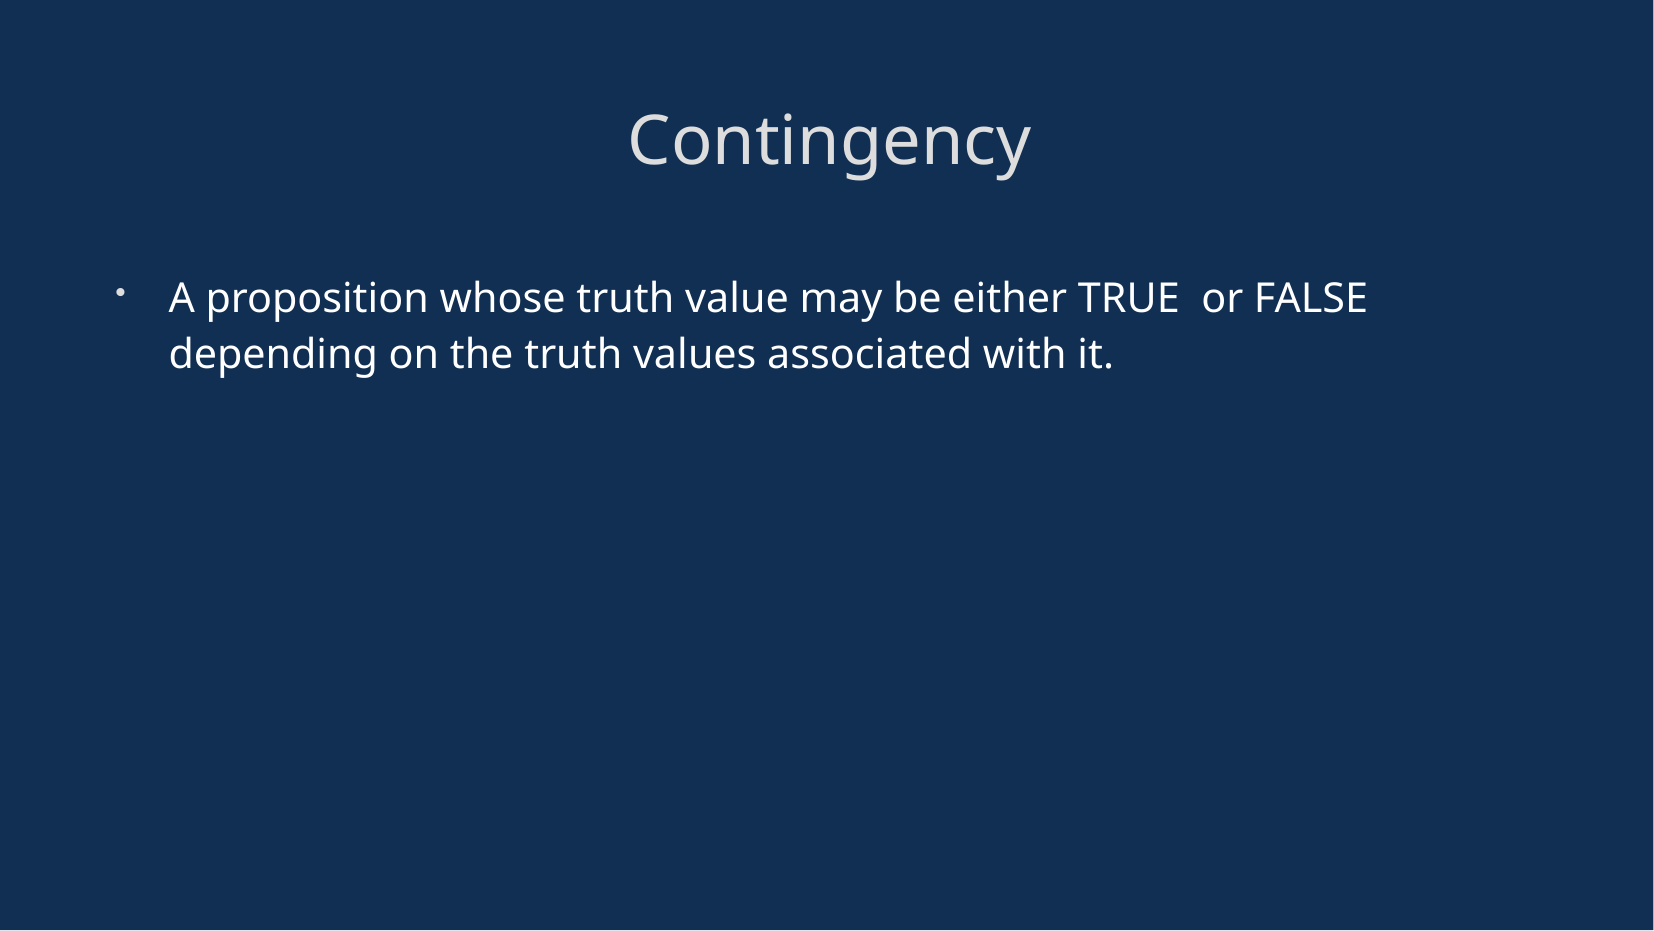

# Contingency
A proposition whose truth value may be either TRUE or FALSE depending on the truth values associated with it.